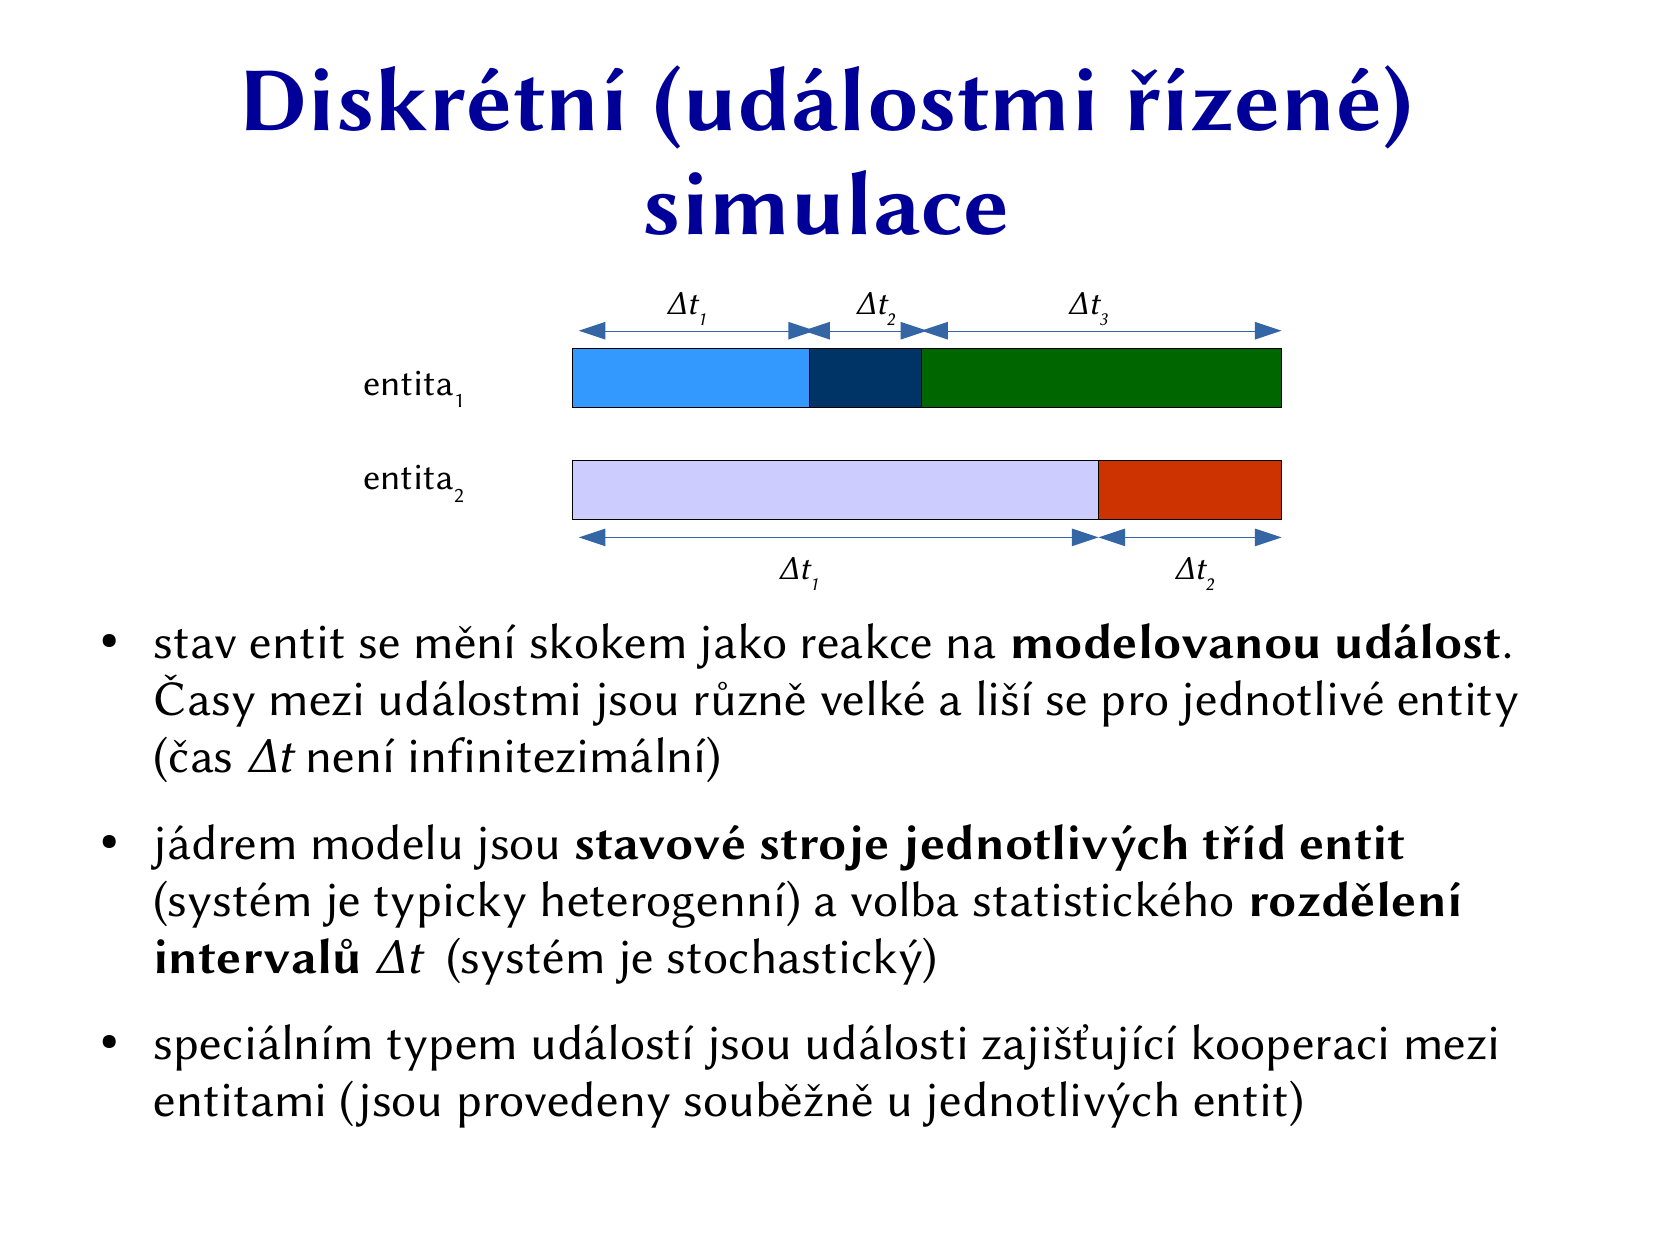

# Diskrétní (událostmi řízené) simulace
Δt1
Δt2
Δt3
entita1
entita2
Δt1
Δt2
stav entit se mění skokem jako reakce na modelovanou událost. Časy mezi událostmi jsou různě velké a liší se pro jednotlivé entity (čas Δt není infinitezimální)
jádrem modelu jsou stavové stroje jednotlivých tříd entit (systém je typicky heterogenní) a volba statistického rozdělení intervalů Δt (systém je stochastický)
speciálním typem událostí jsou události zajišťující kooperaci mezi entitami (jsou provedeny souběžně u jednotlivých entit)